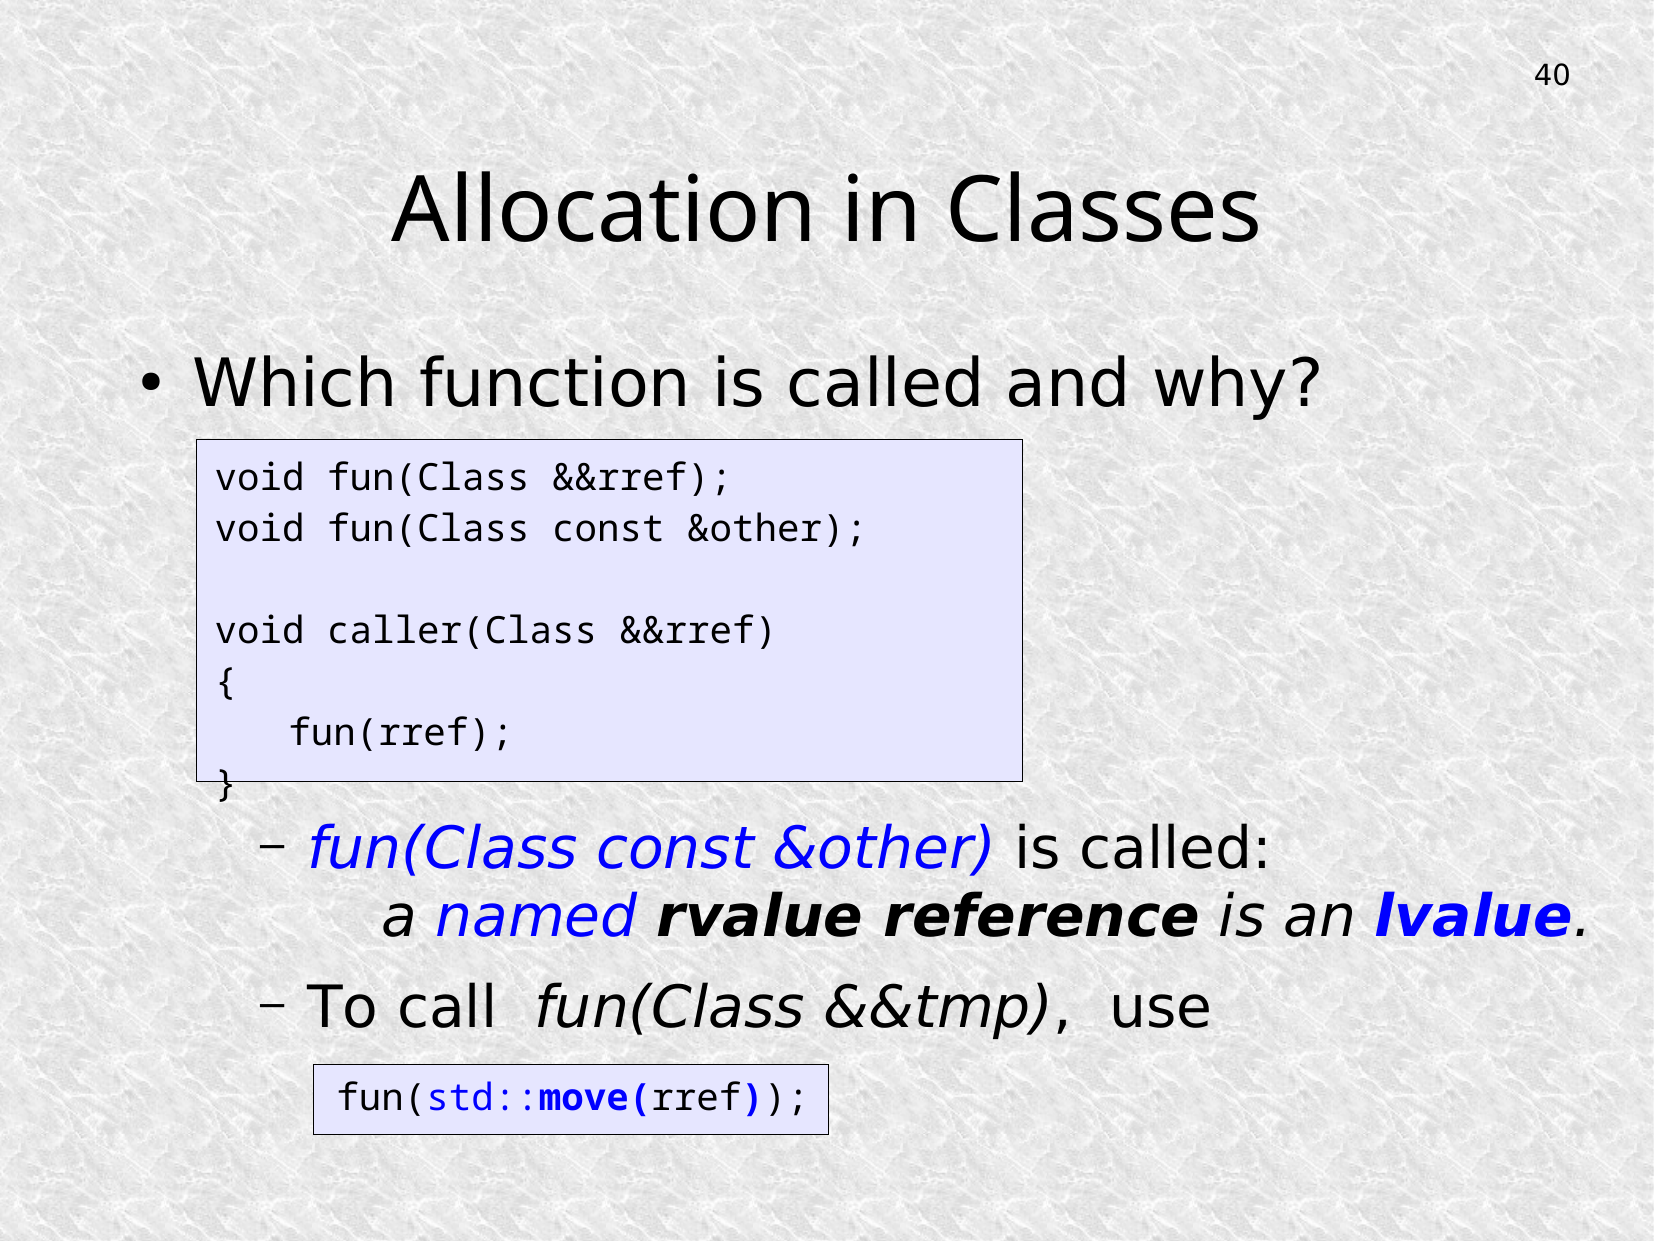

40
# Allocation in Classes
Which function is called and why?
fun(Class const &other) is called:
	a named rvalue reference is an lvalue.
To call fun(Class &&tmp), use
void fun(Class &&rref);
void fun(Class const &other);
void caller(Class &&rref)
{
	fun(rref);
}
	fun(std::move(rref));